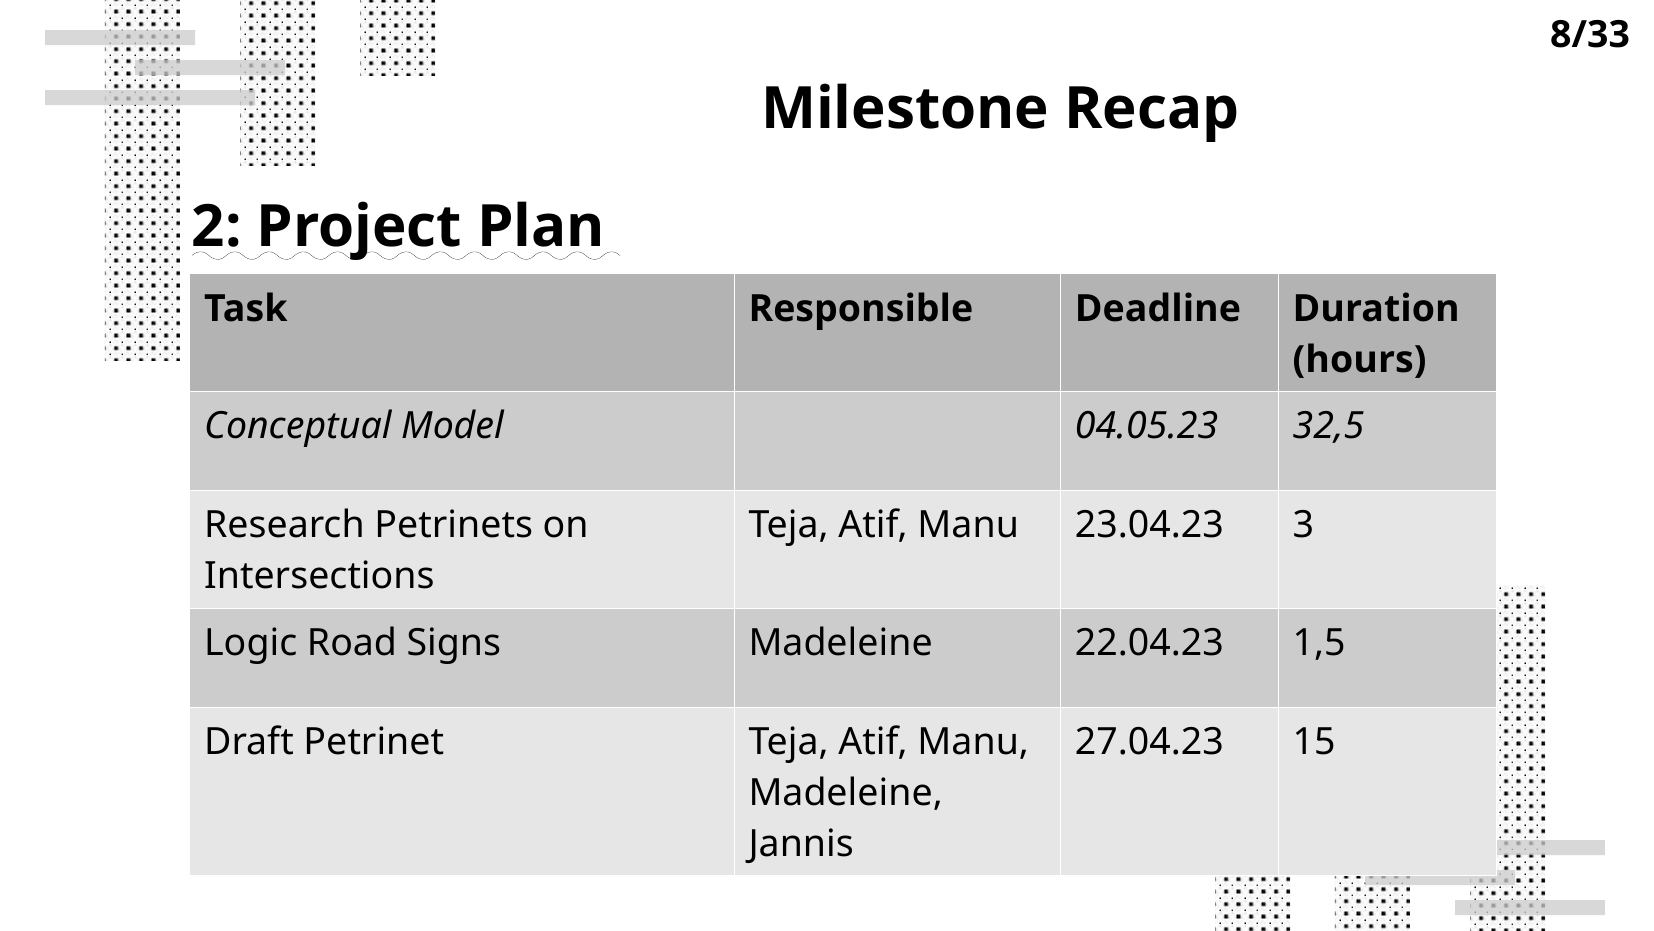

8/33
Milestone Recap
2: Project Plan
| Task | Responsible | Deadline | Duration (hours) |
| --- | --- | --- | --- |
| Conceptual Model | | 04.05.23 | 32,5 |
| Research Petrinets on Intersections | Teja, Atif, Manu | 23.04.23 | 3 |
| Logic Road Signs | Madeleine | 22.04.23 | 1,5 |
| Draft Petrinet | Teja, Atif, Manu, Madeleine, Jannis | 27.04.23 | 15 |